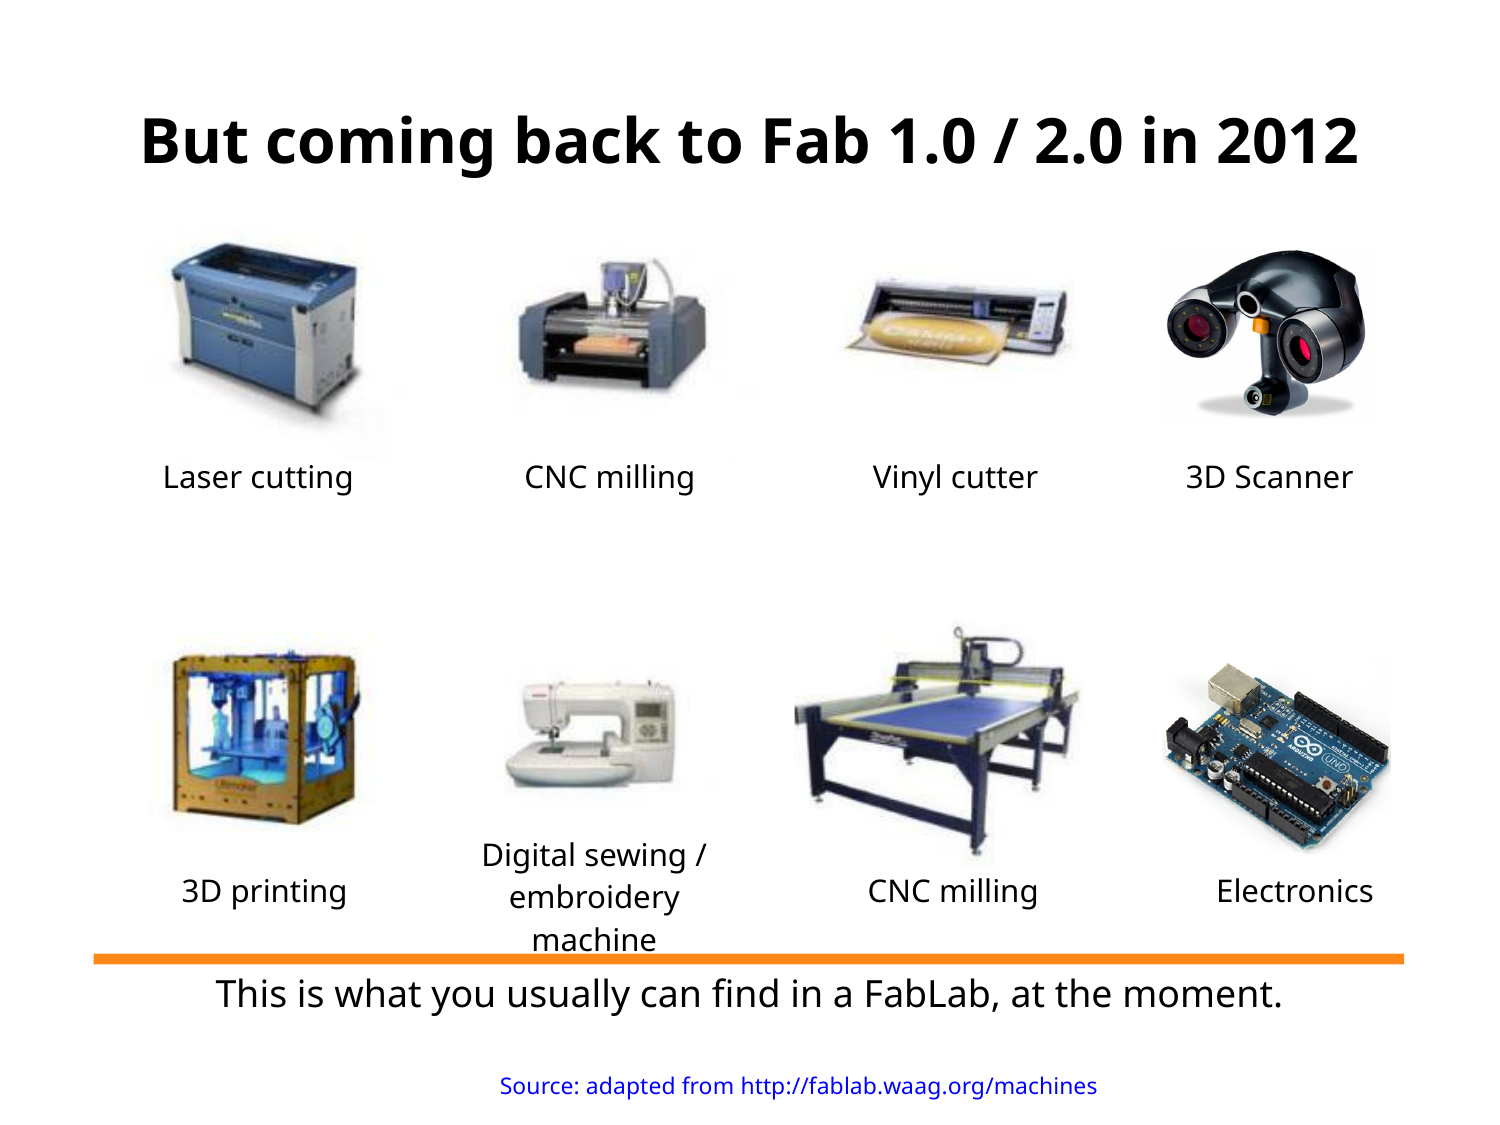

# But coming back to Fab 1.0 / 2.0 in 2012
Laser cutting
CNC milling
Vinyl cutter
3D Scanner
Digital sewing / embroidery machine
3D printing
CNC milling
Electronics
This is what you usually can find in a FabLab, at the moment.
Source: adapted from http://fablab.waag.org/machines